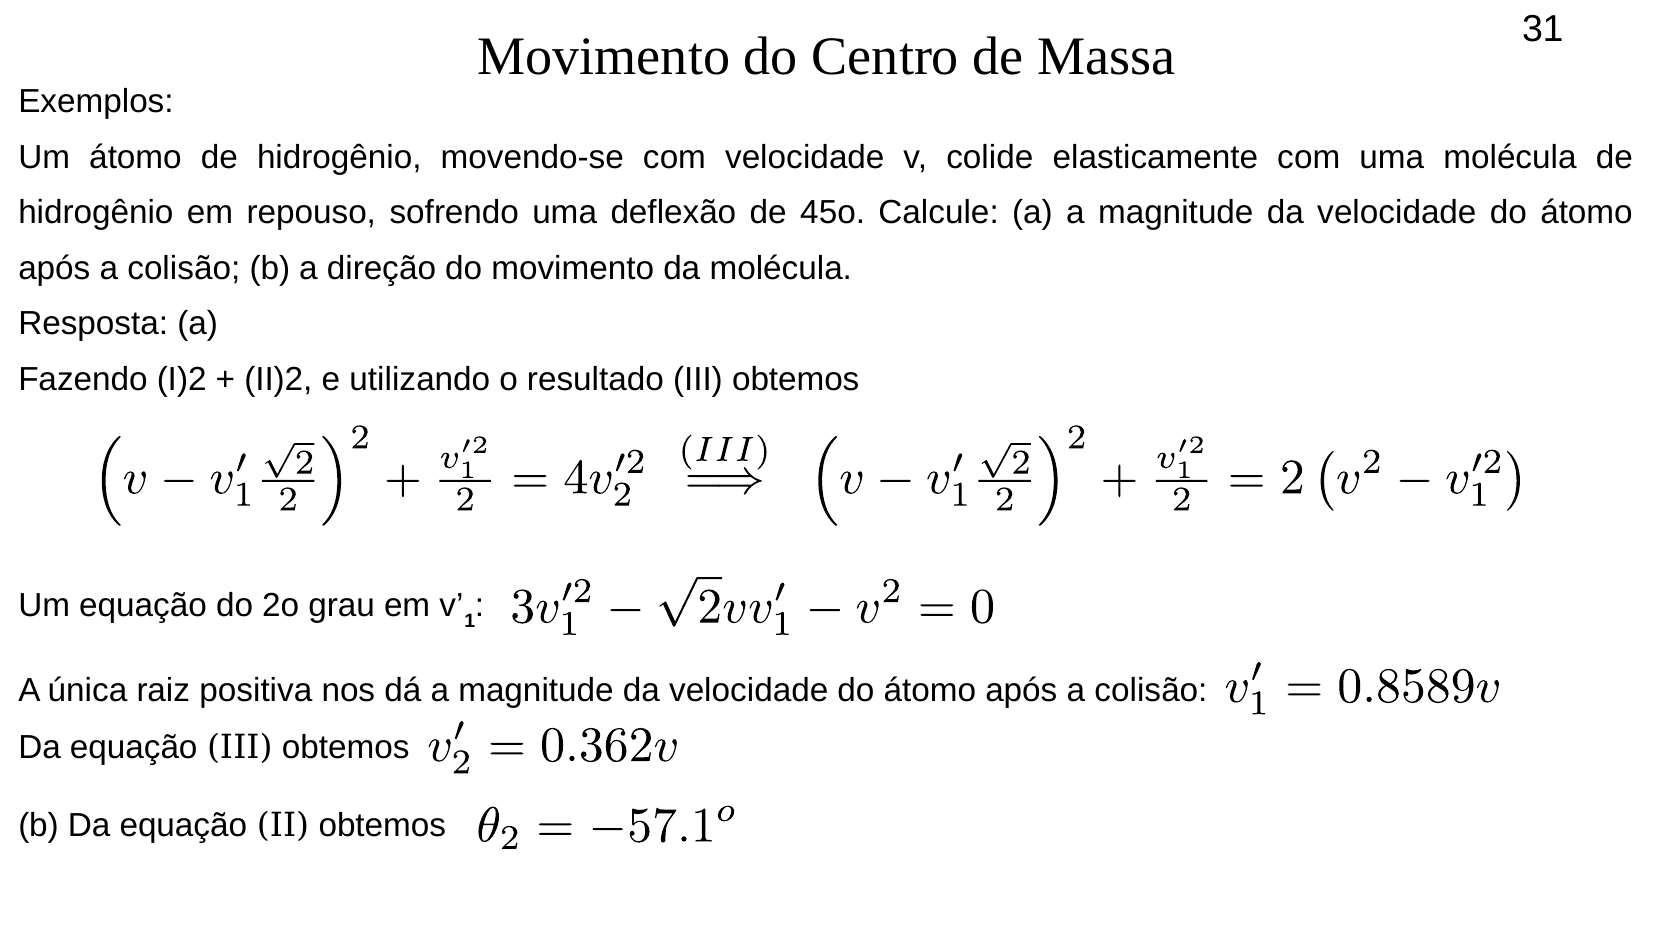

Movimento do Centro de Massa
Exemplos:
Um átomo de hidrogênio, movendo-se com velocidade v, colide elasticamente com uma molécula de hidrogênio em repouso, sofrendo uma deflexão de 45o. Calcule: (a) a magnitude da velocidade do átomo após a colisão; (b) a direção do movimento da molécula.
Resposta: (a)
Fazendo (I)2 + (II)2, e utilizando o resultado (III) obtemos
Um equação do 2o grau em v’1:
A única raiz positiva nos dá a magnitude da velocidade do átomo após a colisão:
Da equação (III) obtemos
(b) Da equação (II) obtemos